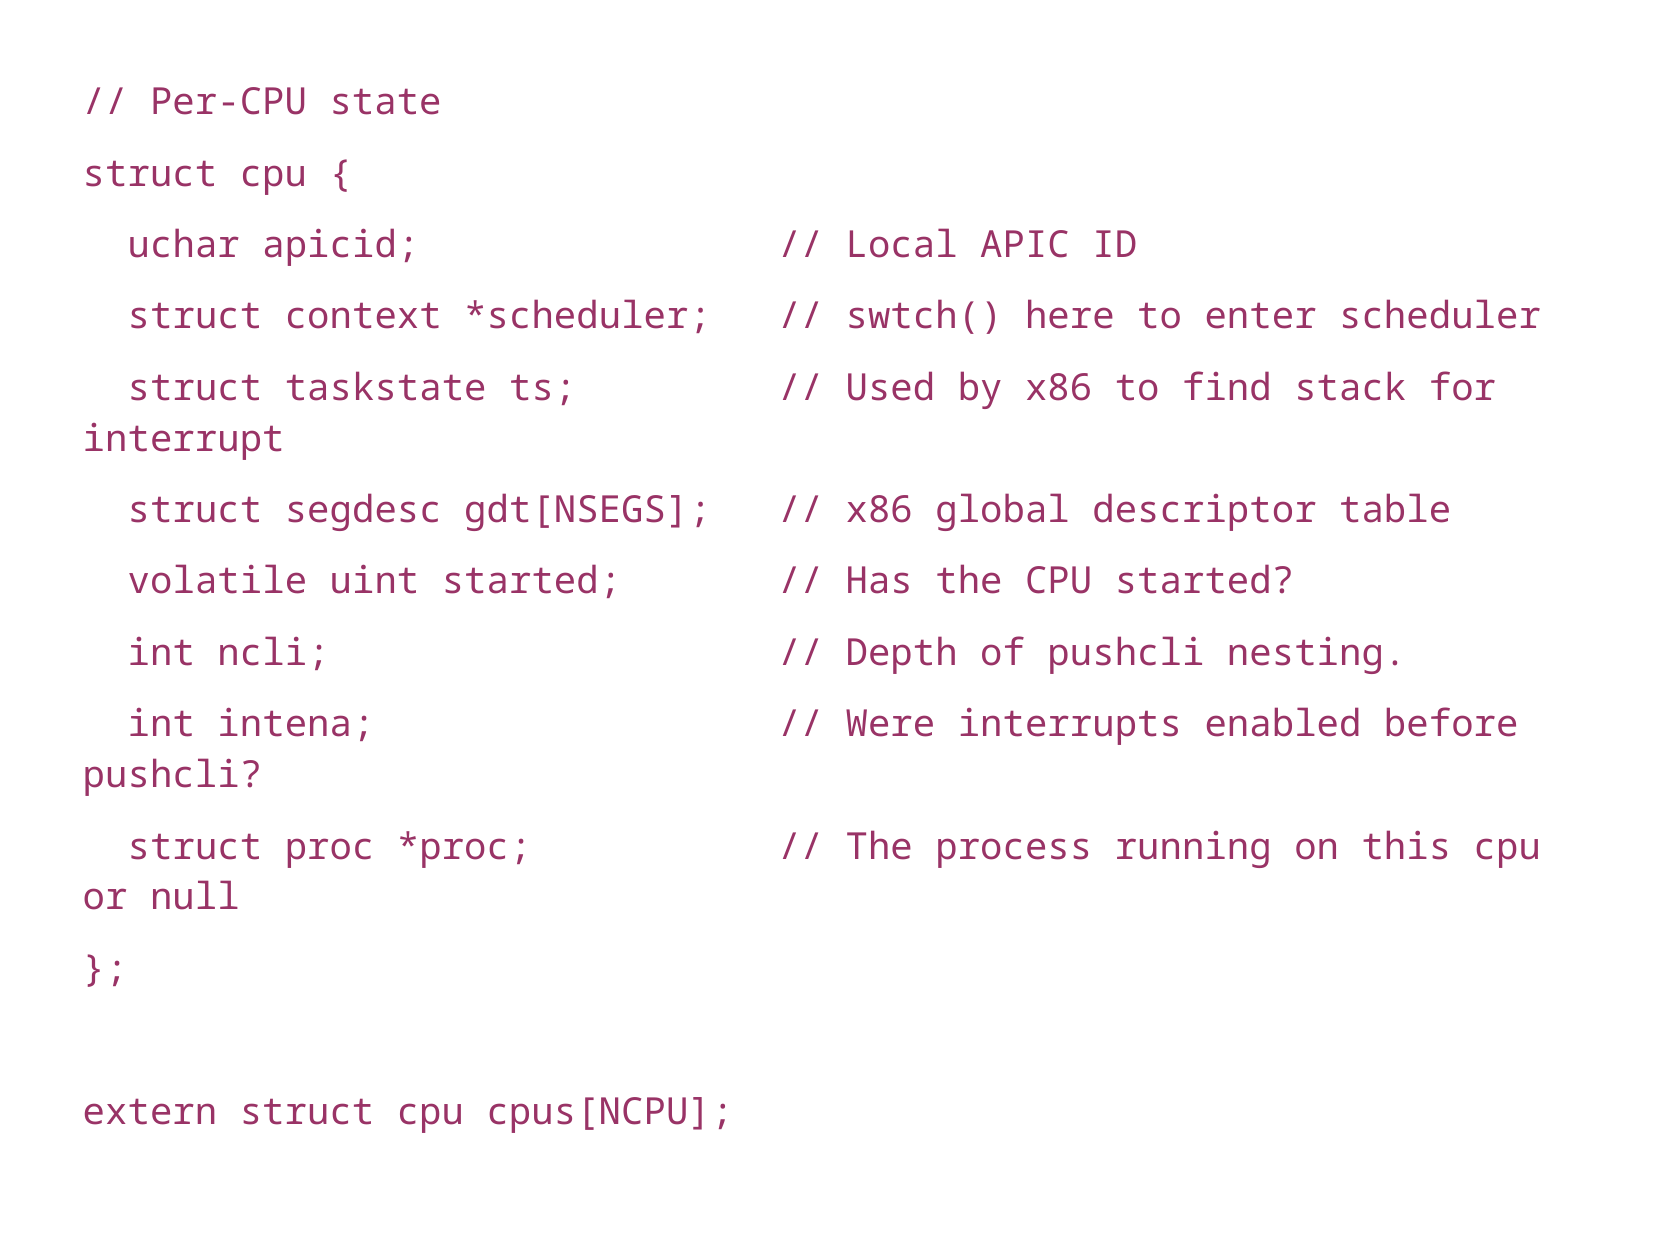

# // Per-CPU state
struct cpu {
 uchar apicid; // Local APIC ID
 struct context *scheduler; // swtch() here to enter scheduler
 struct taskstate ts; // Used by x86 to find stack for interrupt
 struct segdesc gdt[NSEGS]; // x86 global descriptor table
 volatile uint started; // Has the CPU started?
 int ncli; // Depth of pushcli nesting.
 int intena; // Were interrupts enabled before pushcli?
 struct proc *proc; // The process running on this cpu or null
};
extern struct cpu cpus[NCPU];